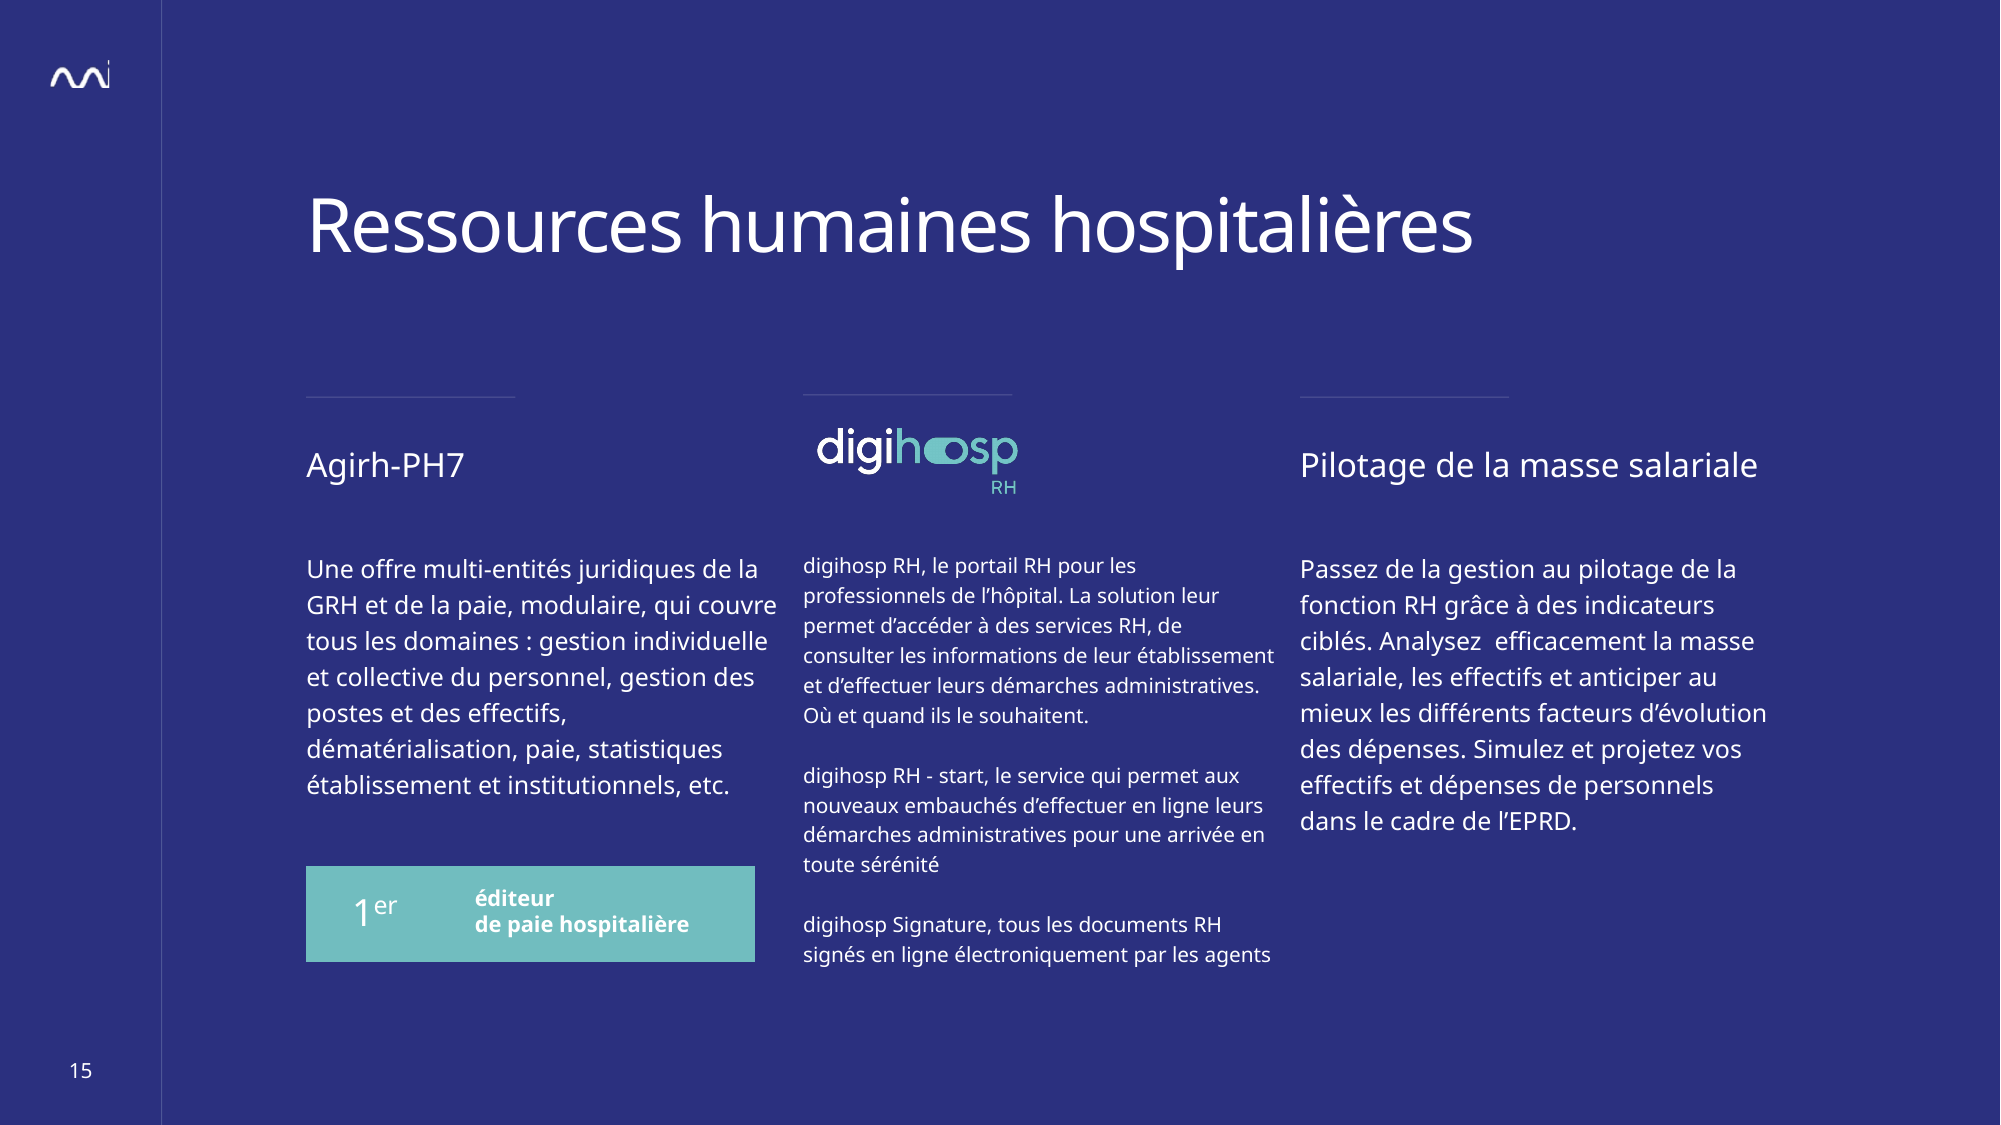

# Ressources humaines hospitalières
Agirh-PH7
Pilotage de la masse salariale
Une offre multi-entités juridiques de la GRH et de la paie, modulaire, qui couvre tous les domaines : gestion individuelle et collective du personnel, gestion des postes et des effectifs, dématérialisation, paie, statistiques établissement et institutionnels, etc.
digihosp RH, le portail RH pour les professionnels de l’hôpital. La solution leur permet d’accéder à des services RH, de consulter les informations de leur établissement et d’effectuer leurs démarches administratives. Où et quand ils le souhaitent.
digihosp RH - start, le service qui permet aux nouveaux embauchés d’effectuer en ligne leurs démarches administratives pour une arrivée en toute sérénité
digihosp Signature, tous les documents RH signés en ligne électroniquement par les agents
Passez de la gestion au pilotage de la fonction RH grâce à des indicateurs ciblés. Analysez efficacement la masse salariale, les effectifs et anticiper au mieux les différents facteurs d’évolution des dépenses. Simulez et projetez vos effectifs et dépenses de personnels dans le cadre de l’EPRD.
éditeur
de paie hospitalière
1er
14